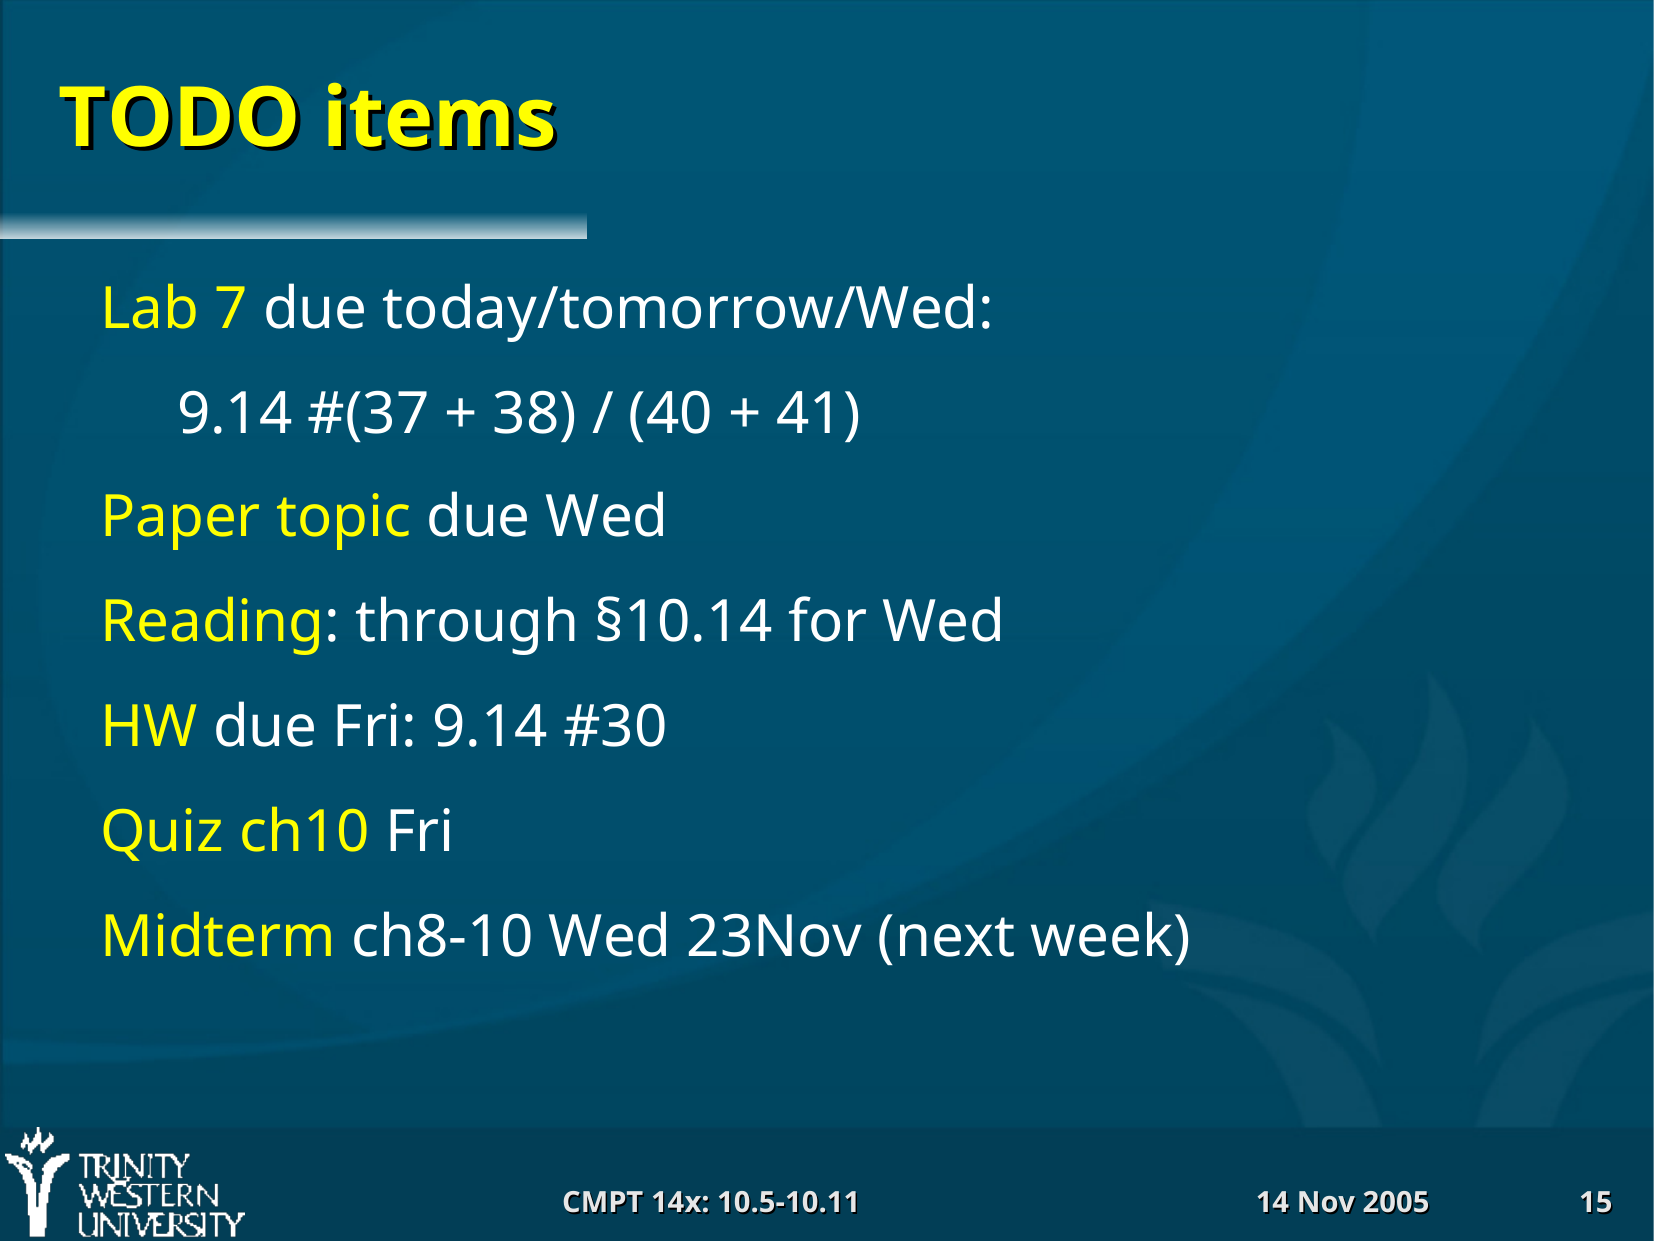

# TODO items
Lab 7 due today/tomorrow/Wed:
9.14 #(37 + 38) / (40 + 41)
Paper topic due Wed
Reading: through §10.14 for Wed
HW due Fri: 9.14 #30
Quiz ch10 Fri
Midterm ch8-10 Wed 23Nov (next week)
CMPT 14x: 10.5-10.11
14 Nov 2005
15